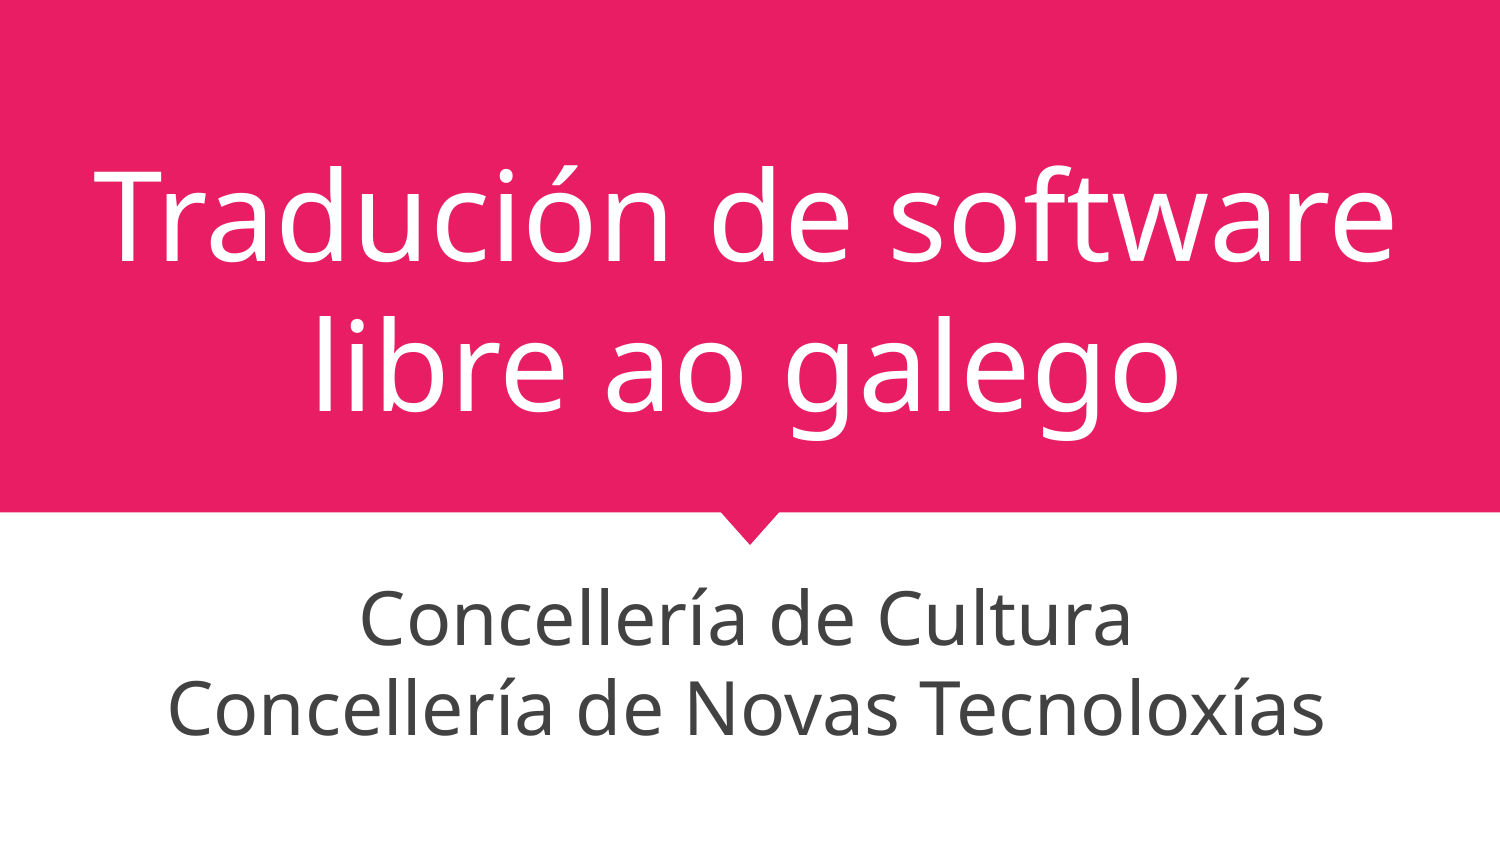

# Tradución de software libre ao galego
Concellería de Cultura
Concellería de Novas Tecnoloxías